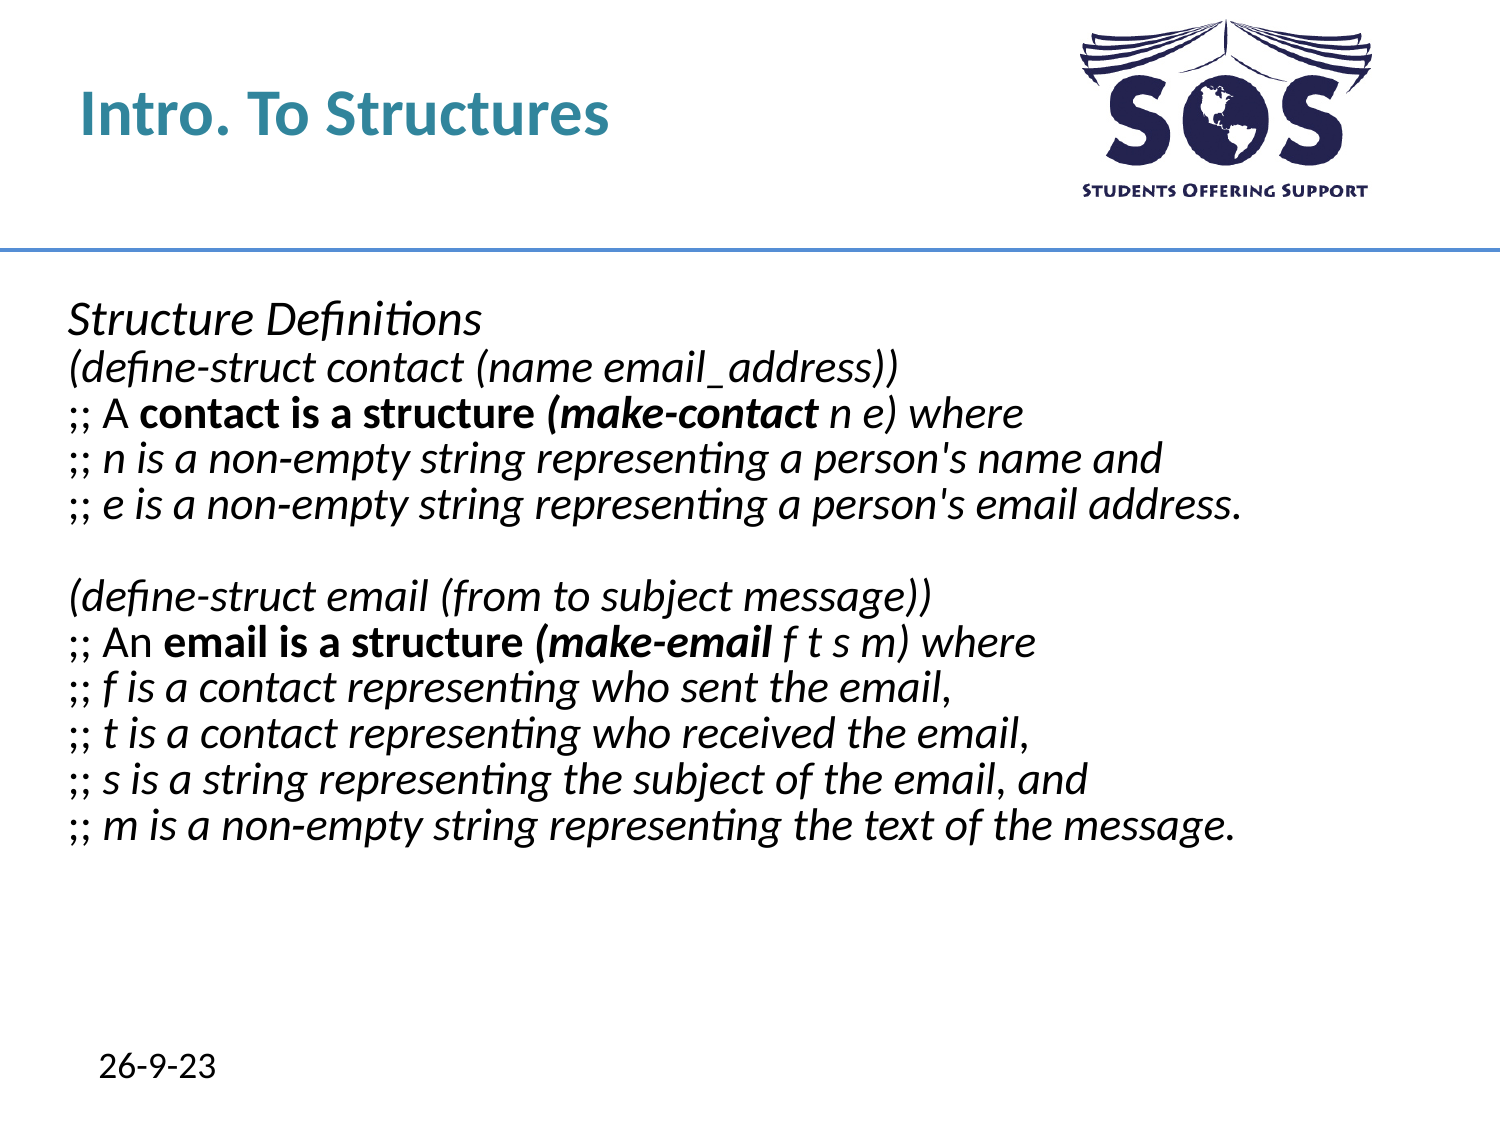

# Matrix Inverse
Intro. To Structures
Structure Definitions
(define-struct contact (name email_address))
;; A contact is a structure (make-contact n e) where
;; n is a non‐empty string representing a person's name and
;; e is a non‐empty string representing a person's email address.
(define-struct email (from to subject message))
;; An email is a structure (make-email f t s m) where
;; f is a contact representing who sent the email,
;; t is a contact representing who received the email,
;; s is a string representing the subject of the email, and
;; m is a non‐empty string representing the text of the message.